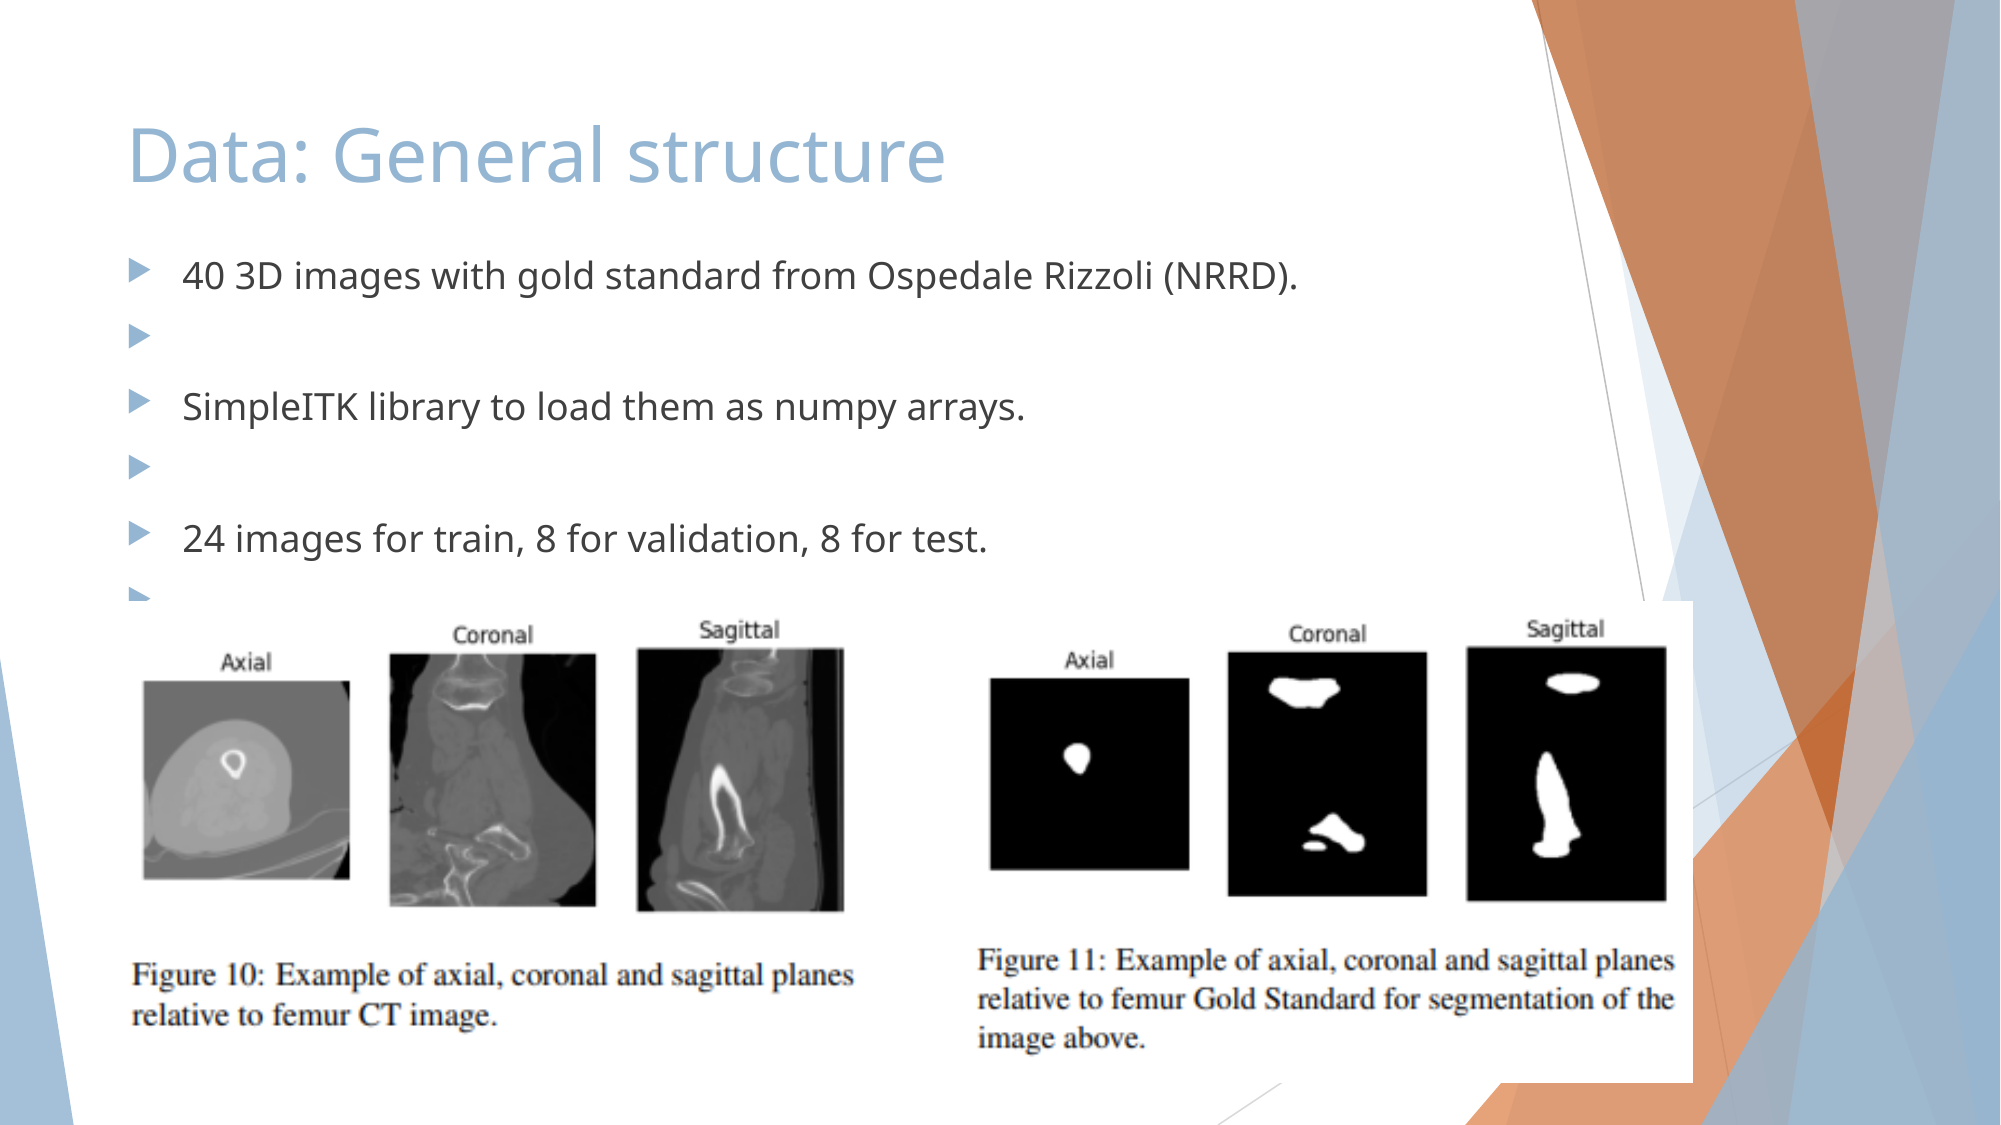

# Data: General structure
40 3D images with gold standard from Ospedale Rizzoli (NRRD).
SimpleITK library to load them as numpy arrays.
24 images for train, 8 for validation, 8 for test.